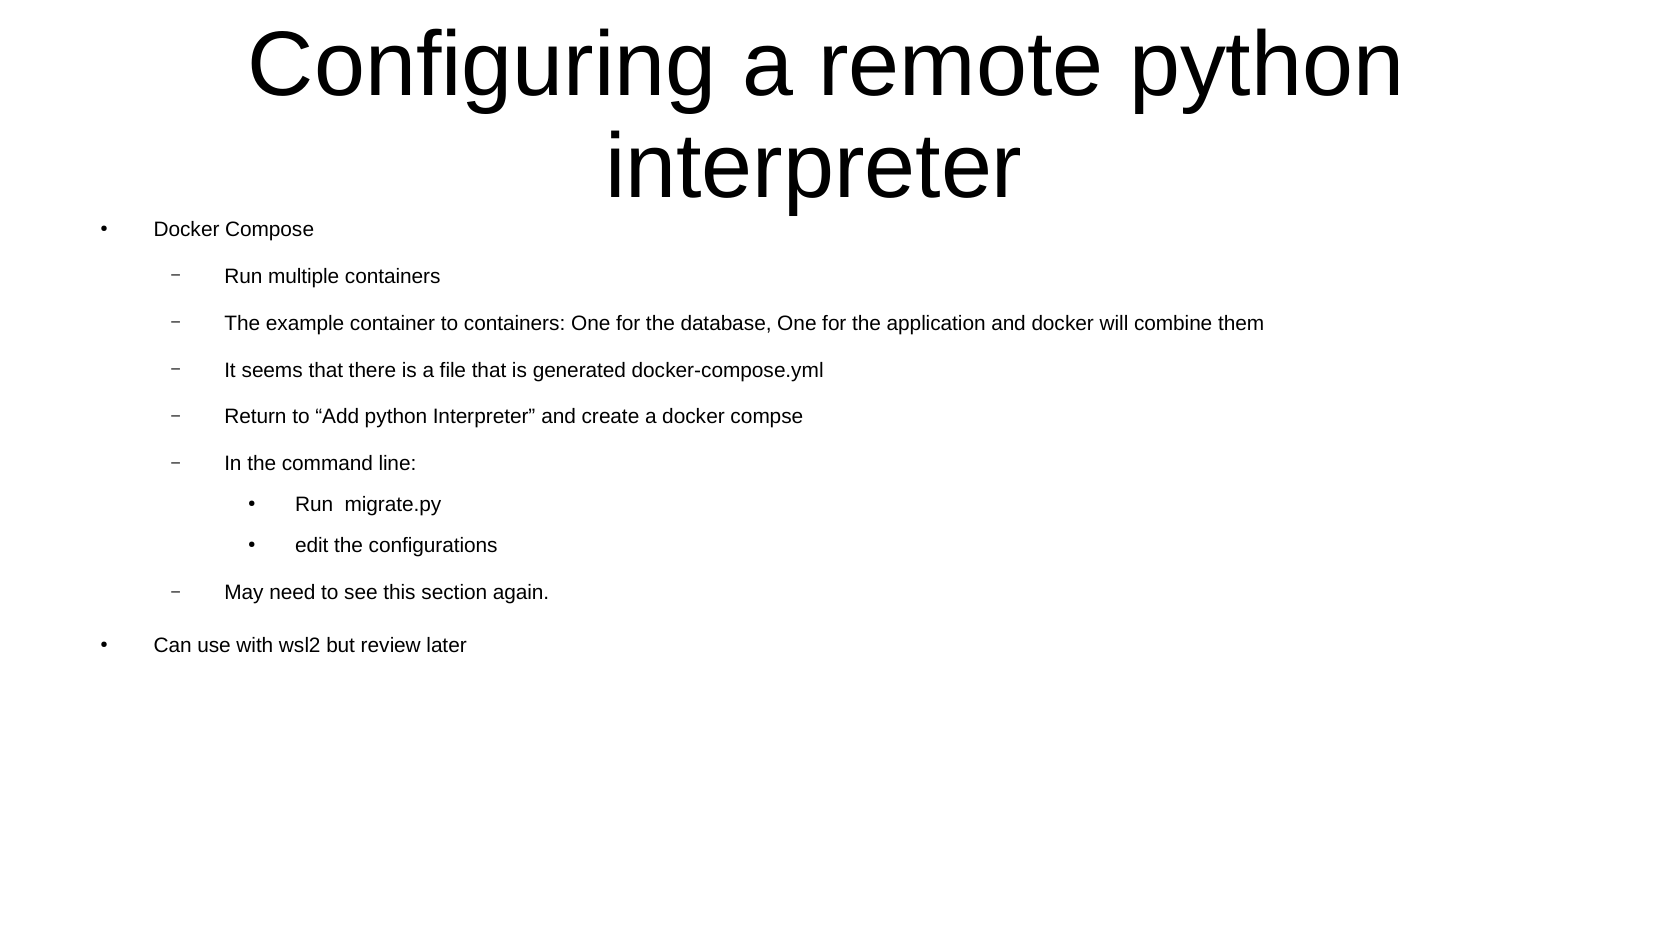

# Configuring a remote python interpreter
Docker Compose
Run multiple containers
The example container to containers: One for the database, One for the application and docker will combine them
It seems that there is a file that is generated docker-compose.yml
Return to “Add python Interpreter” and create a docker compse
In the command line:
Run migrate.py
edit the configurations
May need to see this section again.
Can use with wsl2 but review later